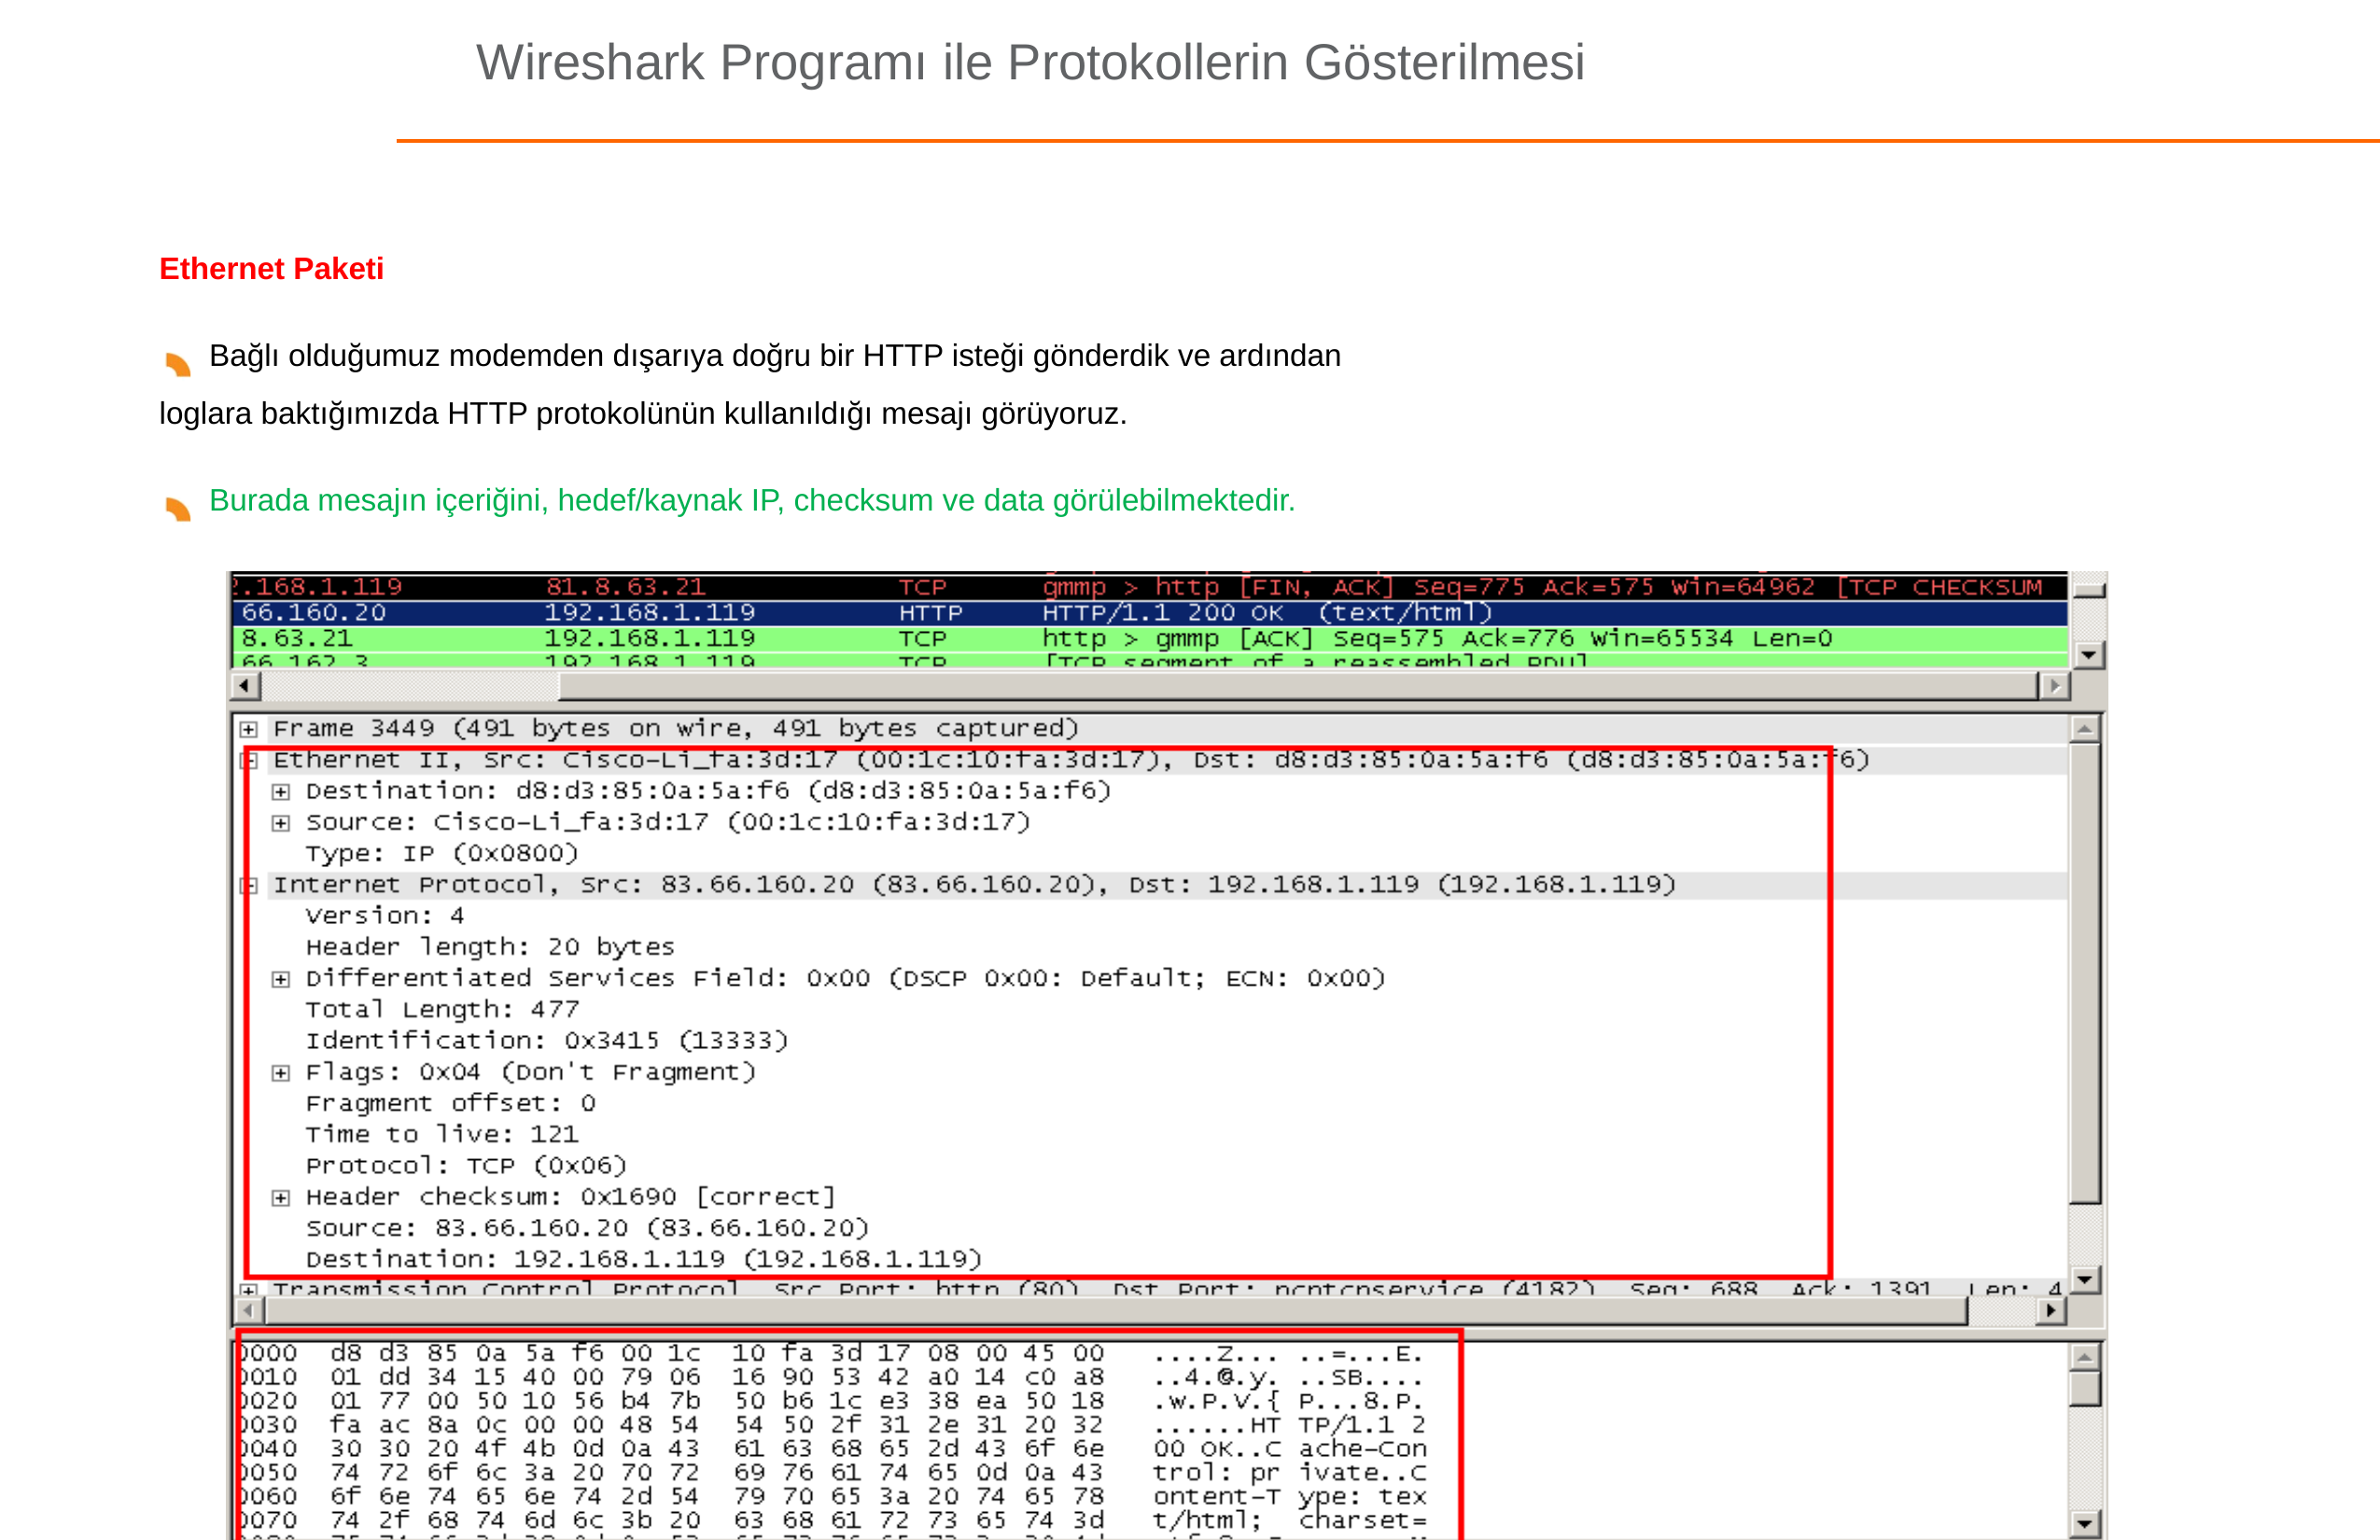

Wireshark Programı ile Protokollerin Gösterilmesi
Ethernet Paketi
 Bağlı olduğumuz modemden dışarıya doğru bir HTTP isteği gönderdik ve ardından
loglara baktığımızda HTTP protokolünün kullanıldığı mesajı görüyoruz.
 Burada mesajın içeriğini, hedef/kaynak IP, checksum ve data görülebilmektedir.